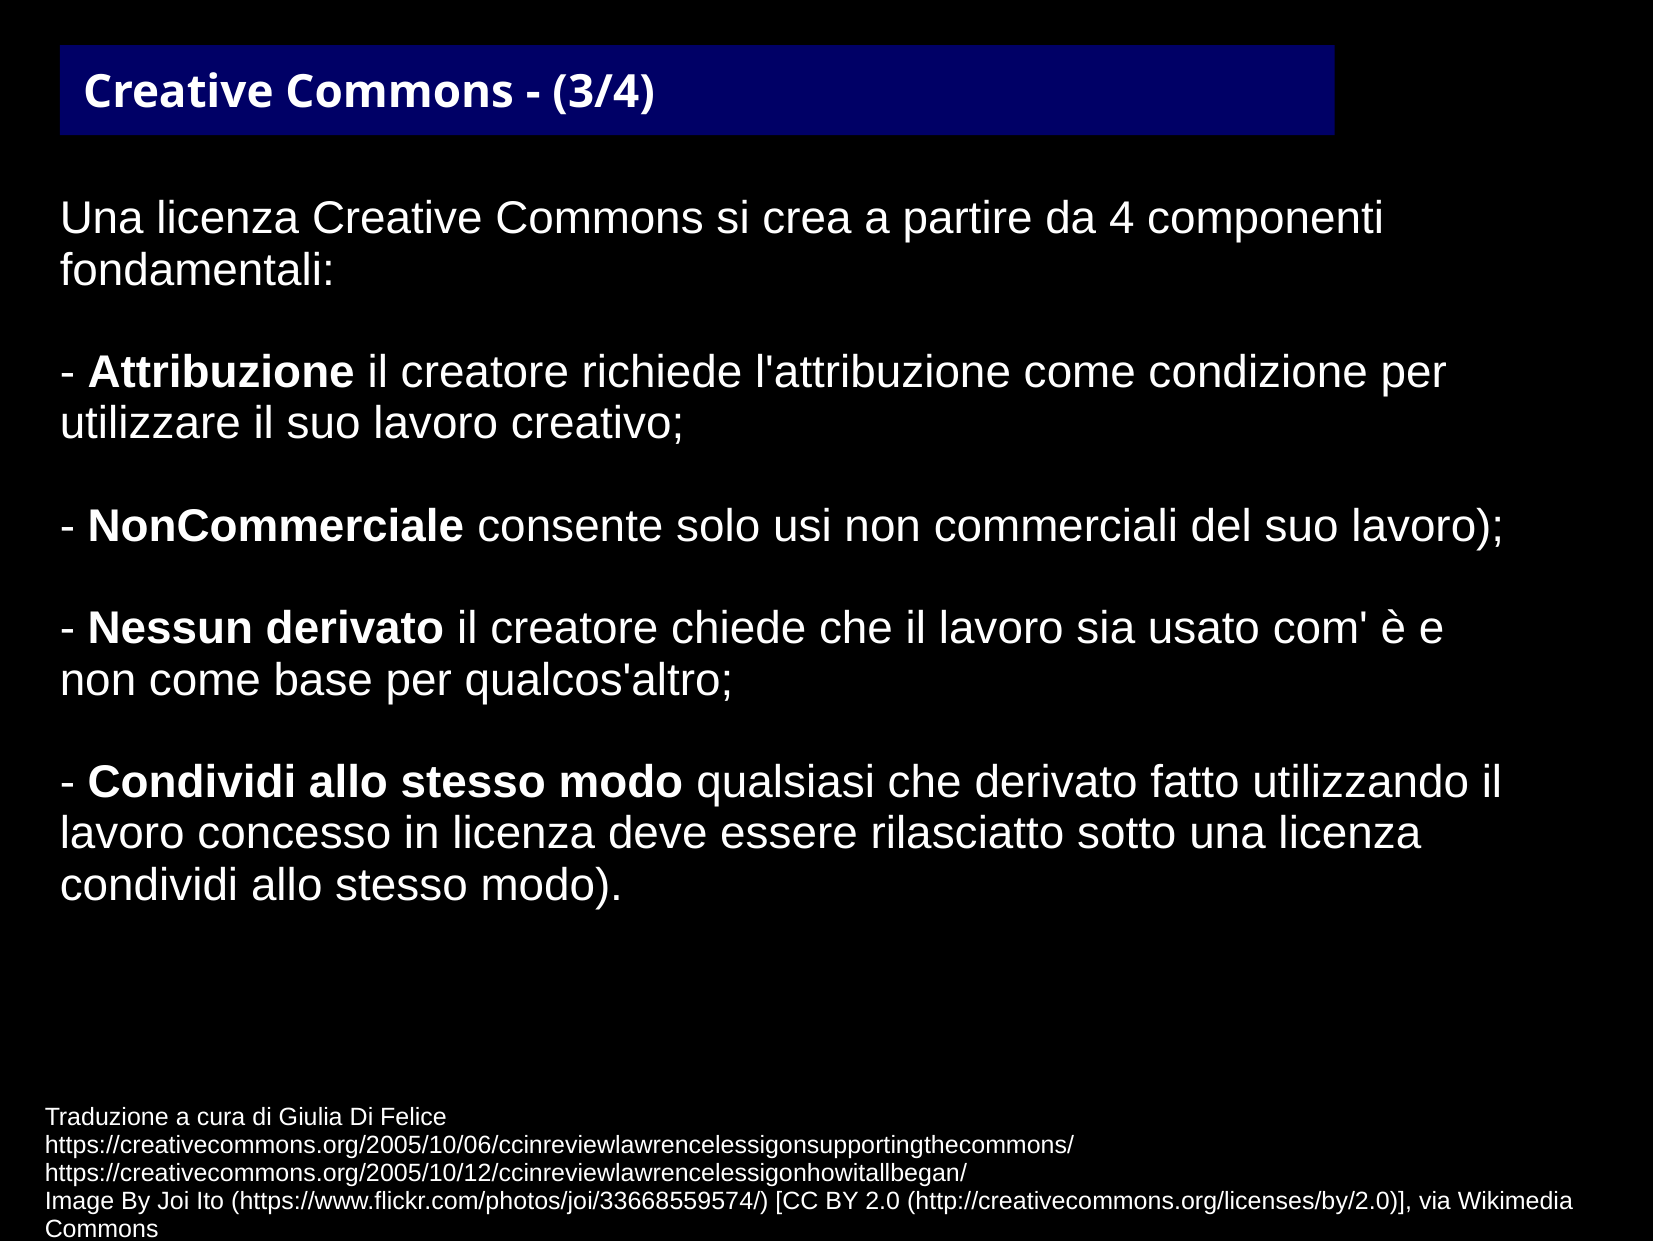

# Creative Commons - (3/4)
Una licenza Creative Commons si crea a partire da 4 componenti fondamentali:
- Attribuzione il creatore richiede l'attribuzione come condizione per utilizzare il suo lavoro creativo;
- NonCommerciale consente solo usi non commerciali del suo lavoro);
- Nessun derivato il creatore chiede che il lavoro sia usato com' è e non come base per qualcos'altro;
- Condividi allo stesso modo qualsiasi che derivato fatto utilizzando il lavoro concesso in licenza deve essere rilasciatto sotto una licenza condividi allo stesso modo).
Traduzione a cura di Giulia Di Felice
https://creativecommons.org/2005/10/06/ccinreviewlawrencelessigonsupportingthecommons/
https://creativecommons.org/2005/10/12/ccinreviewlawrencelessigonhowitallbegan/
Image By Joi Ito (https://www.flickr.com/photos/joi/33668559574/) [CC BY 2.0 (http://creativecommons.org/licenses/by/2.0)], via Wikimedia Commons